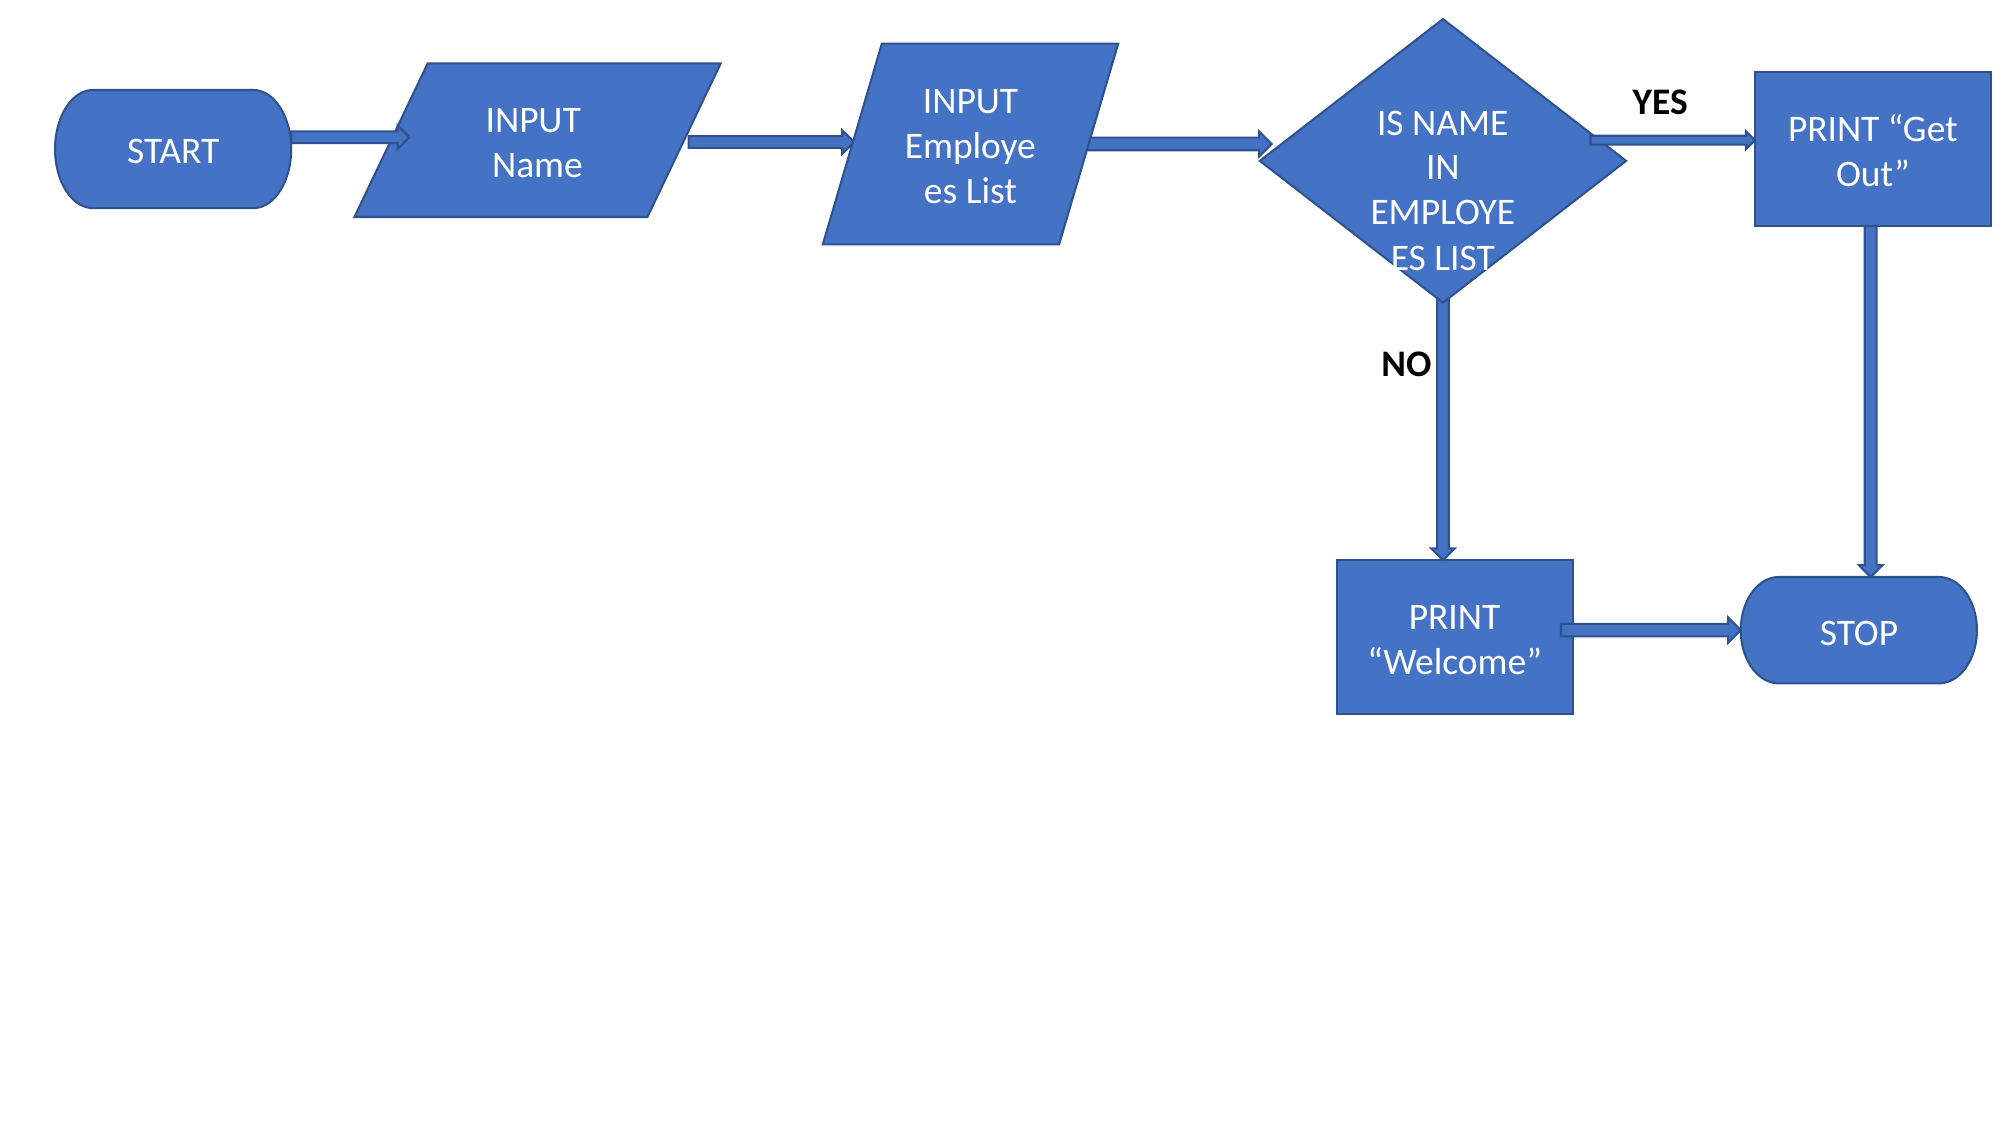

IS NAME IN EMPLOYEES LIST
INPUT Employees List
INPUT Name
YES
PRINT “Get Out”
START
NO
PRINT “Welcome”
STOP